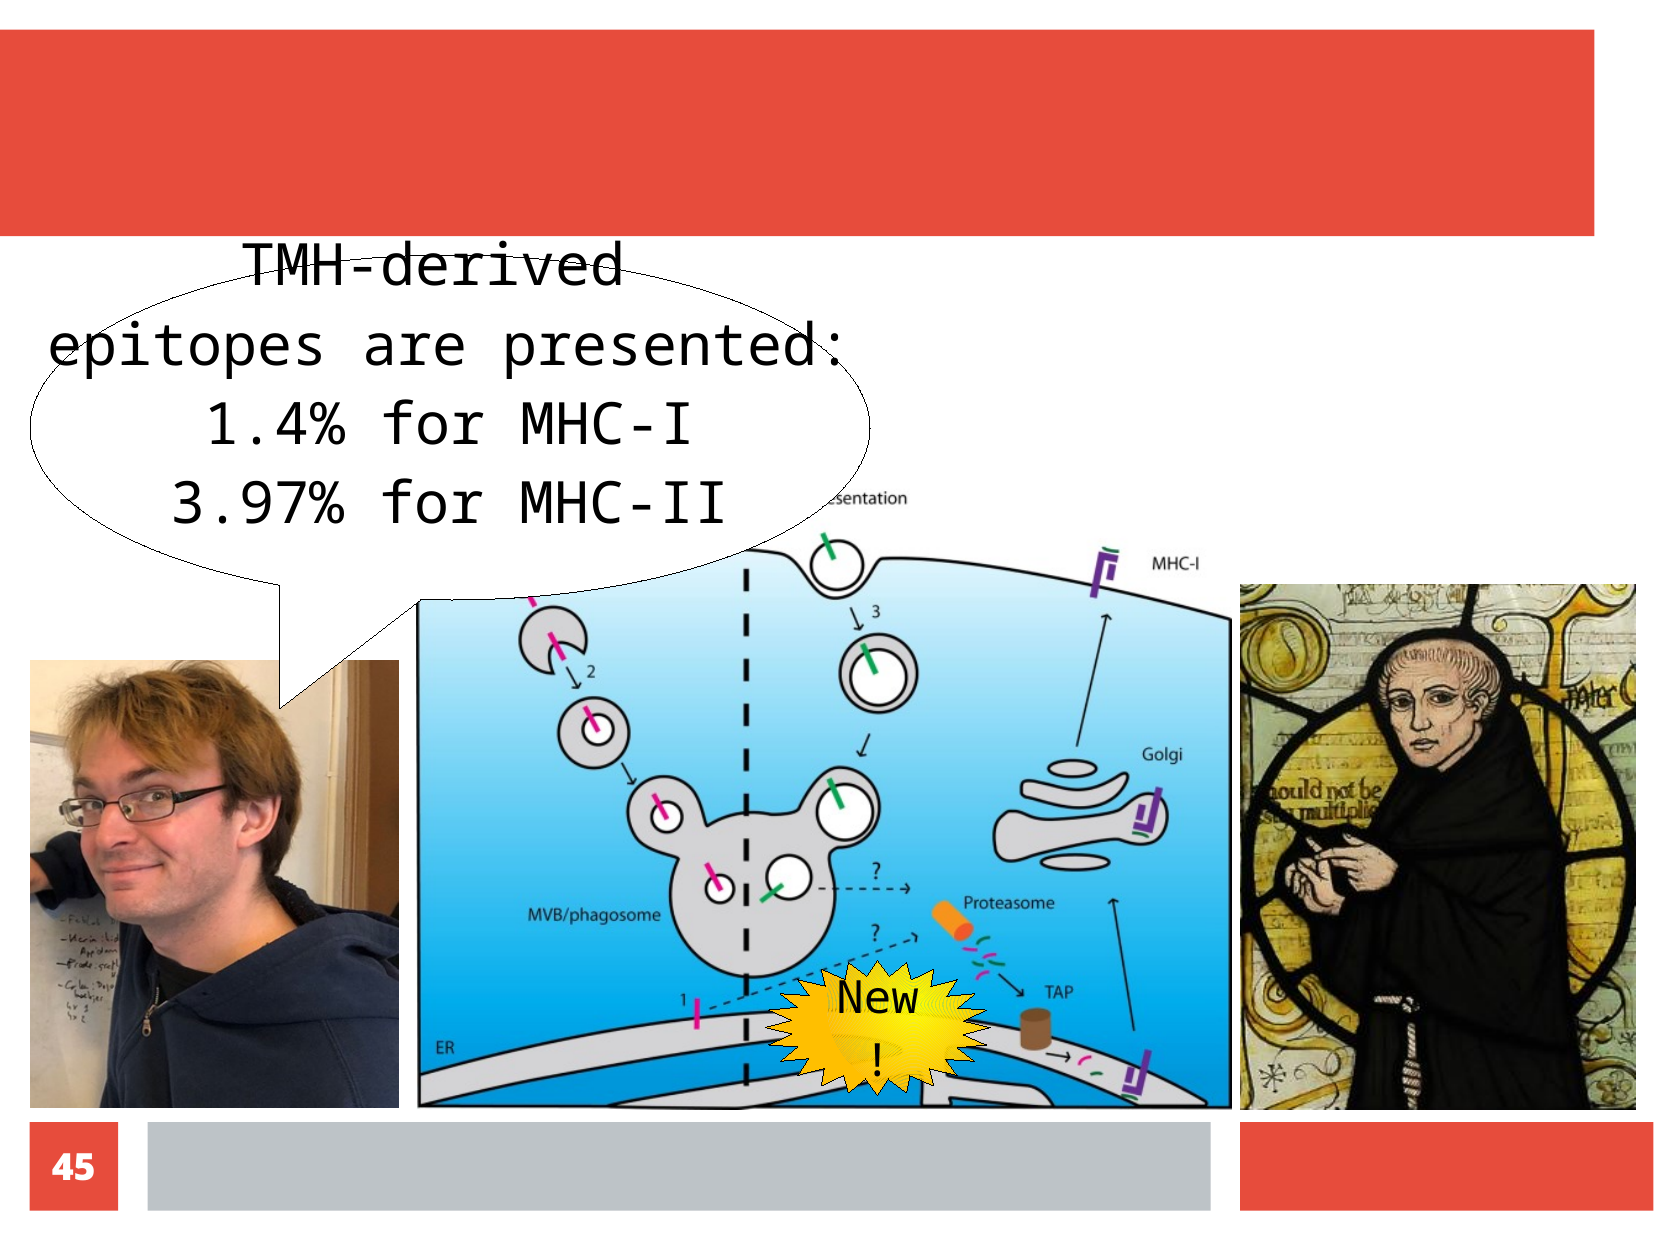

TMH-derived
epitopes are presented:
1.4% for MHC-I
3.97% for MHC-II
New!
45